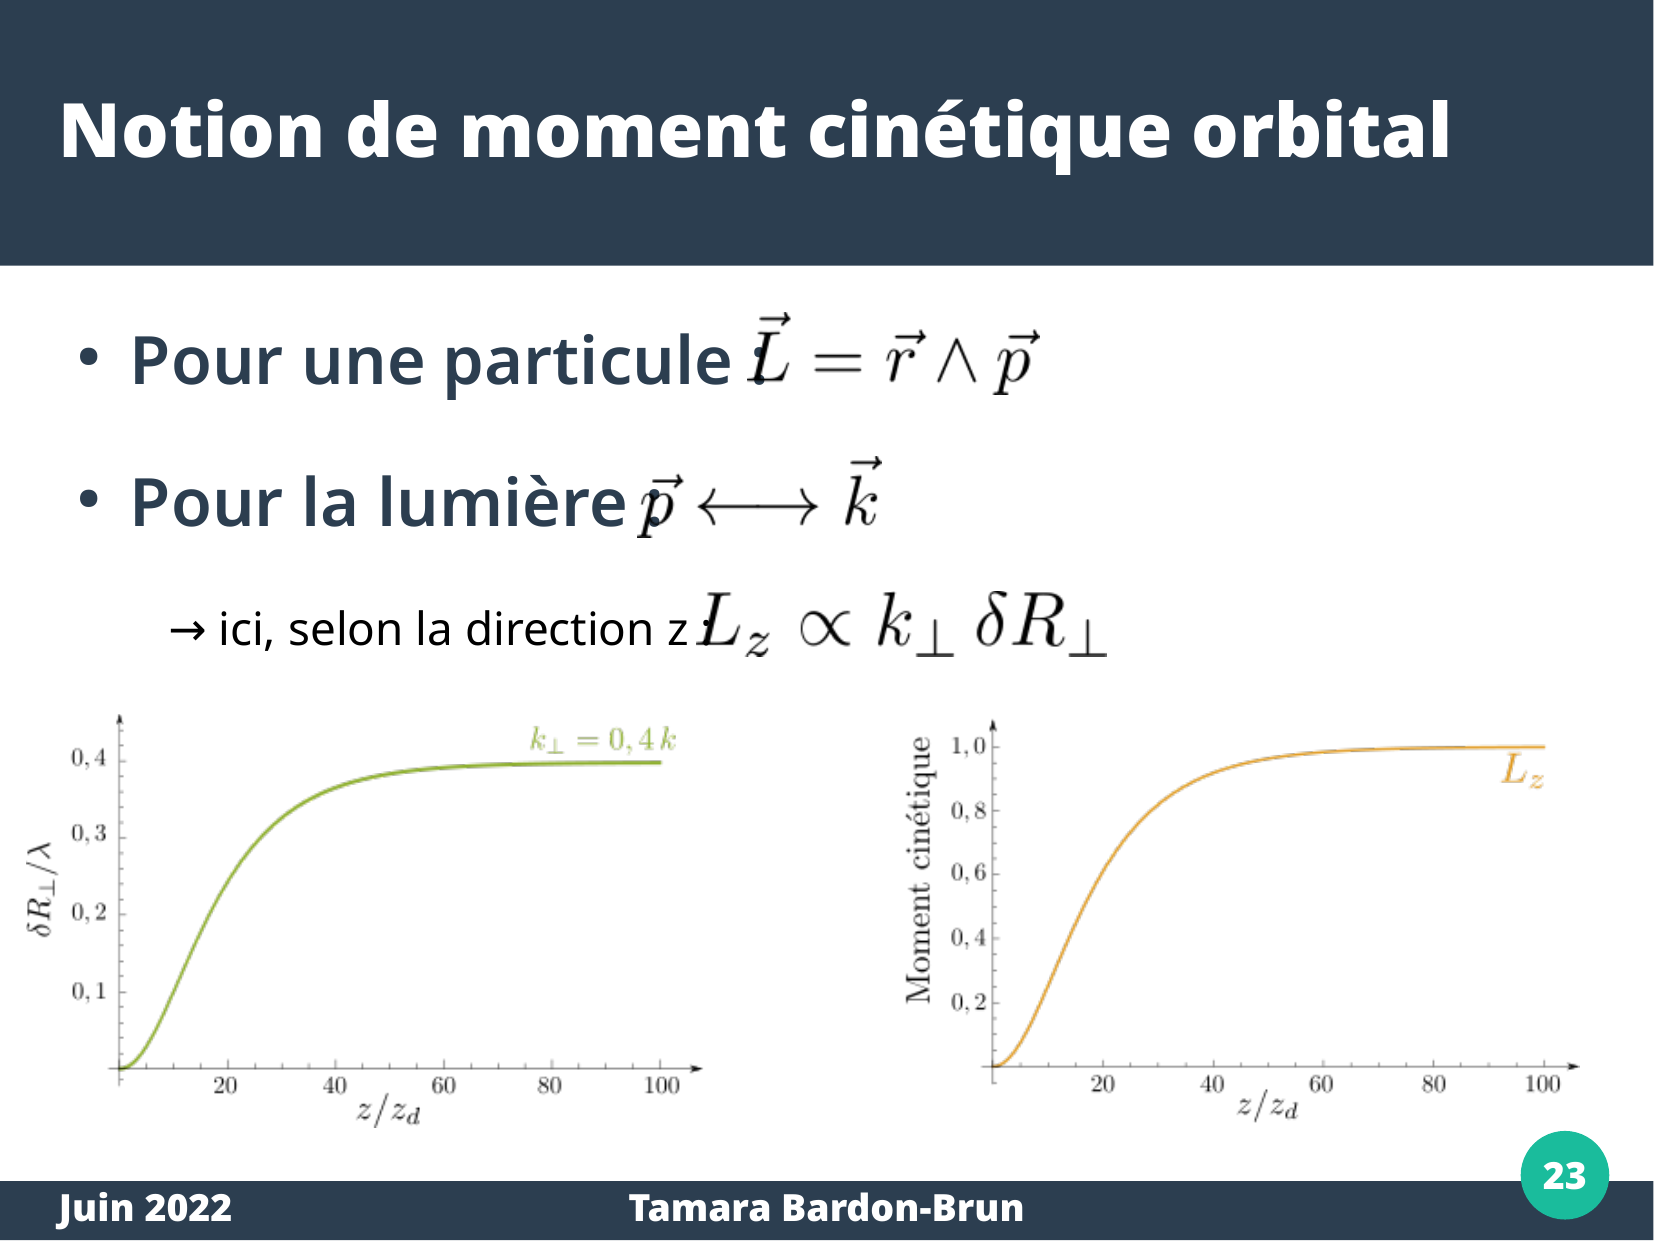

# Notion de moment cinétique orbital
Pour une particule :
Pour la lumière :
→ ici, selon la direction z :
23
Juin 2022
Tamara Bardon-Brun